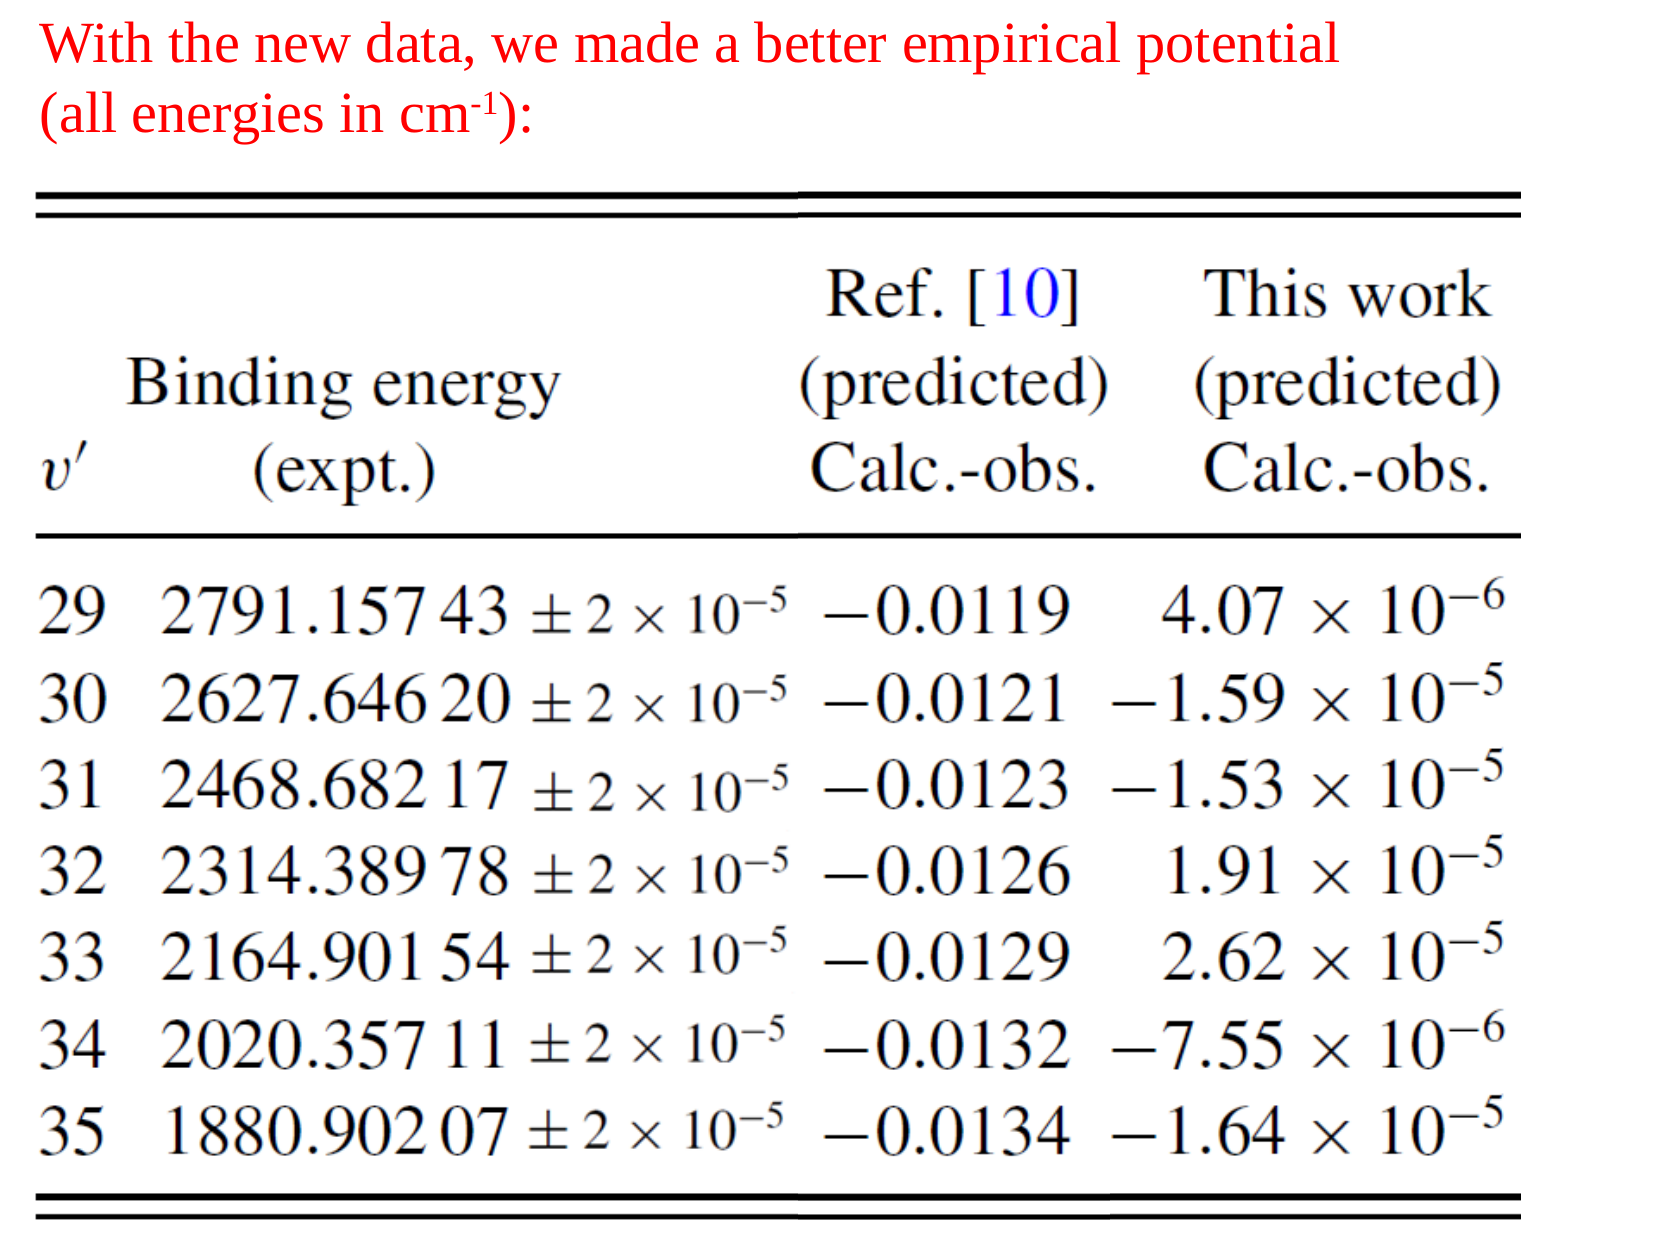

With the new data, we made a better empirical potential
(all energies in cm-1):